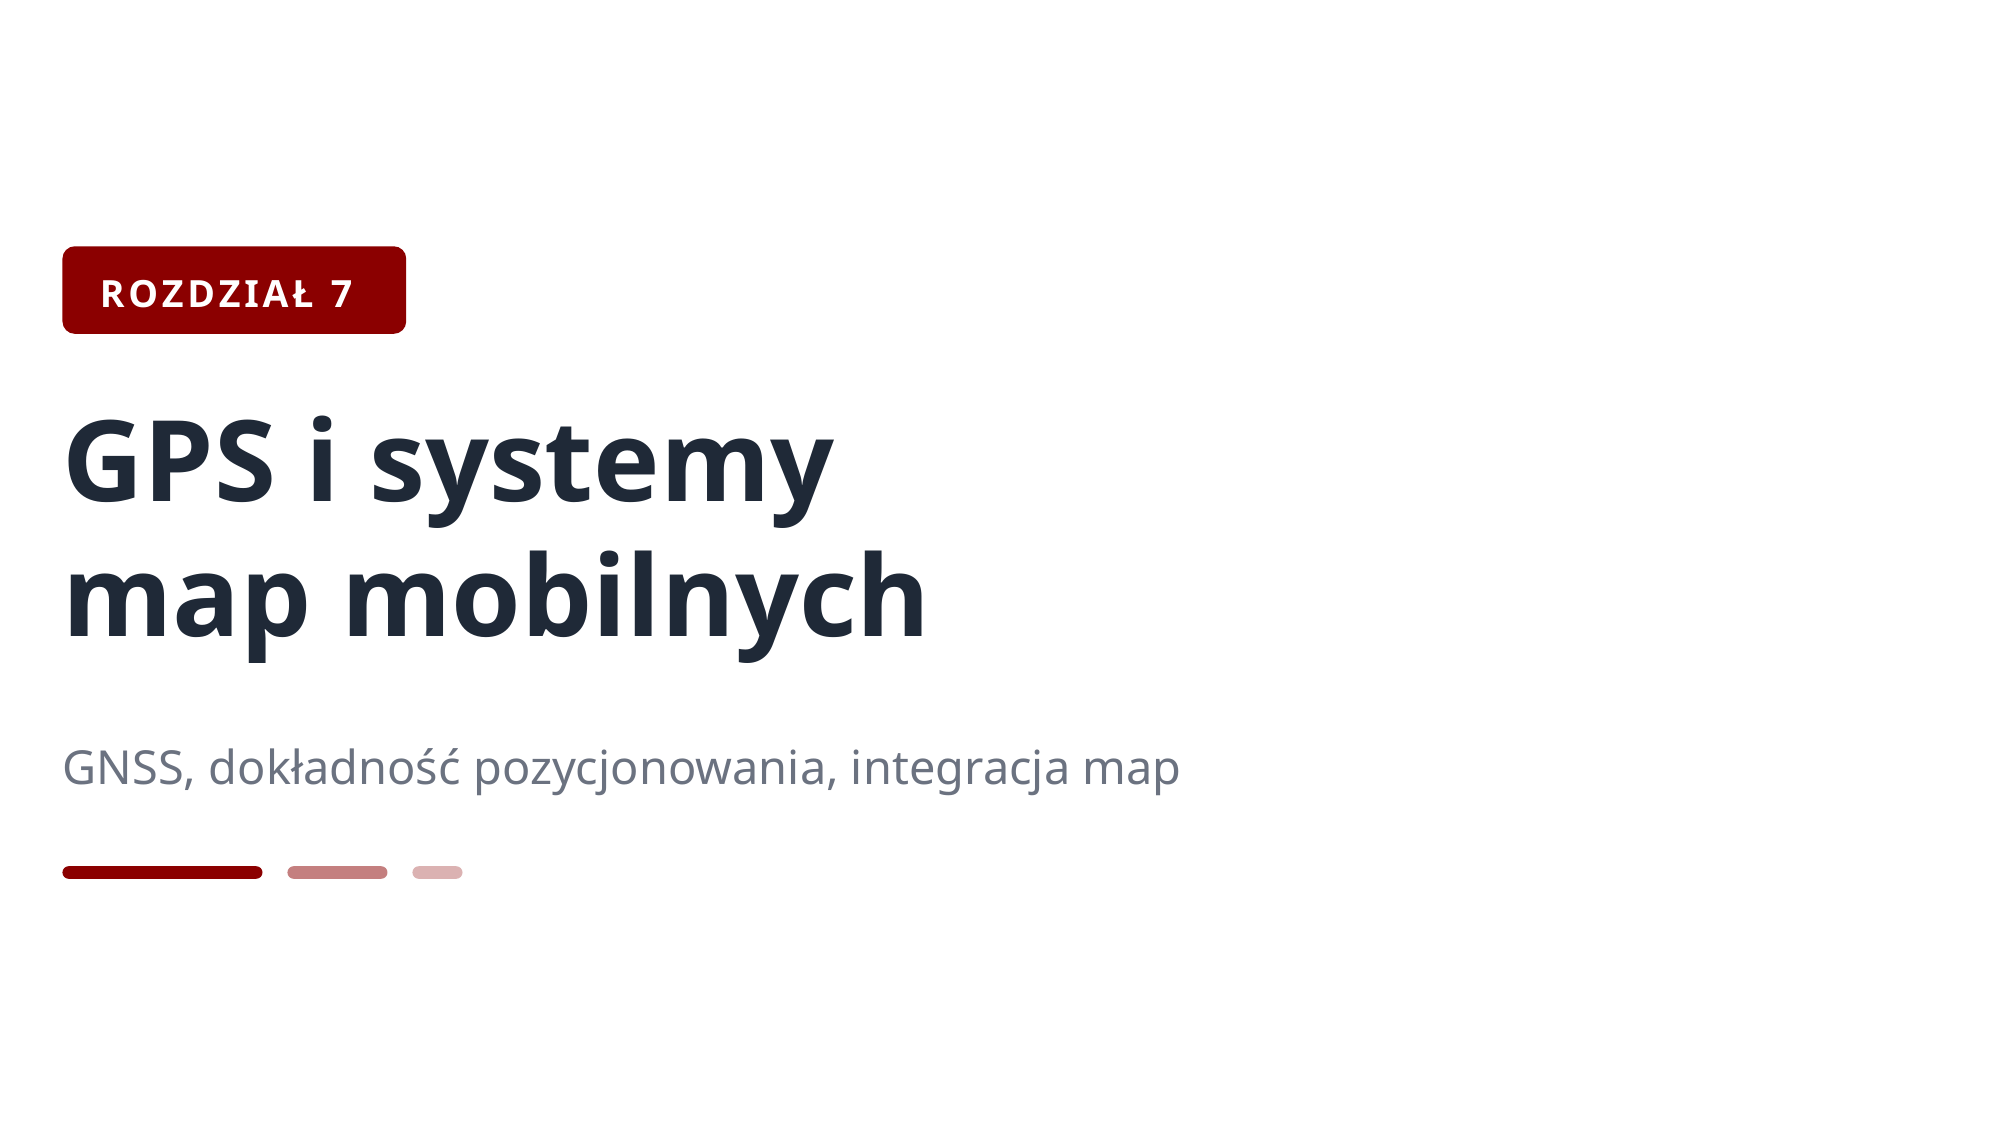

ROZDZIAŁ 7
GPS i systemy
map mobilnych
GNSS, dokładność pozycjonowania, integracja map